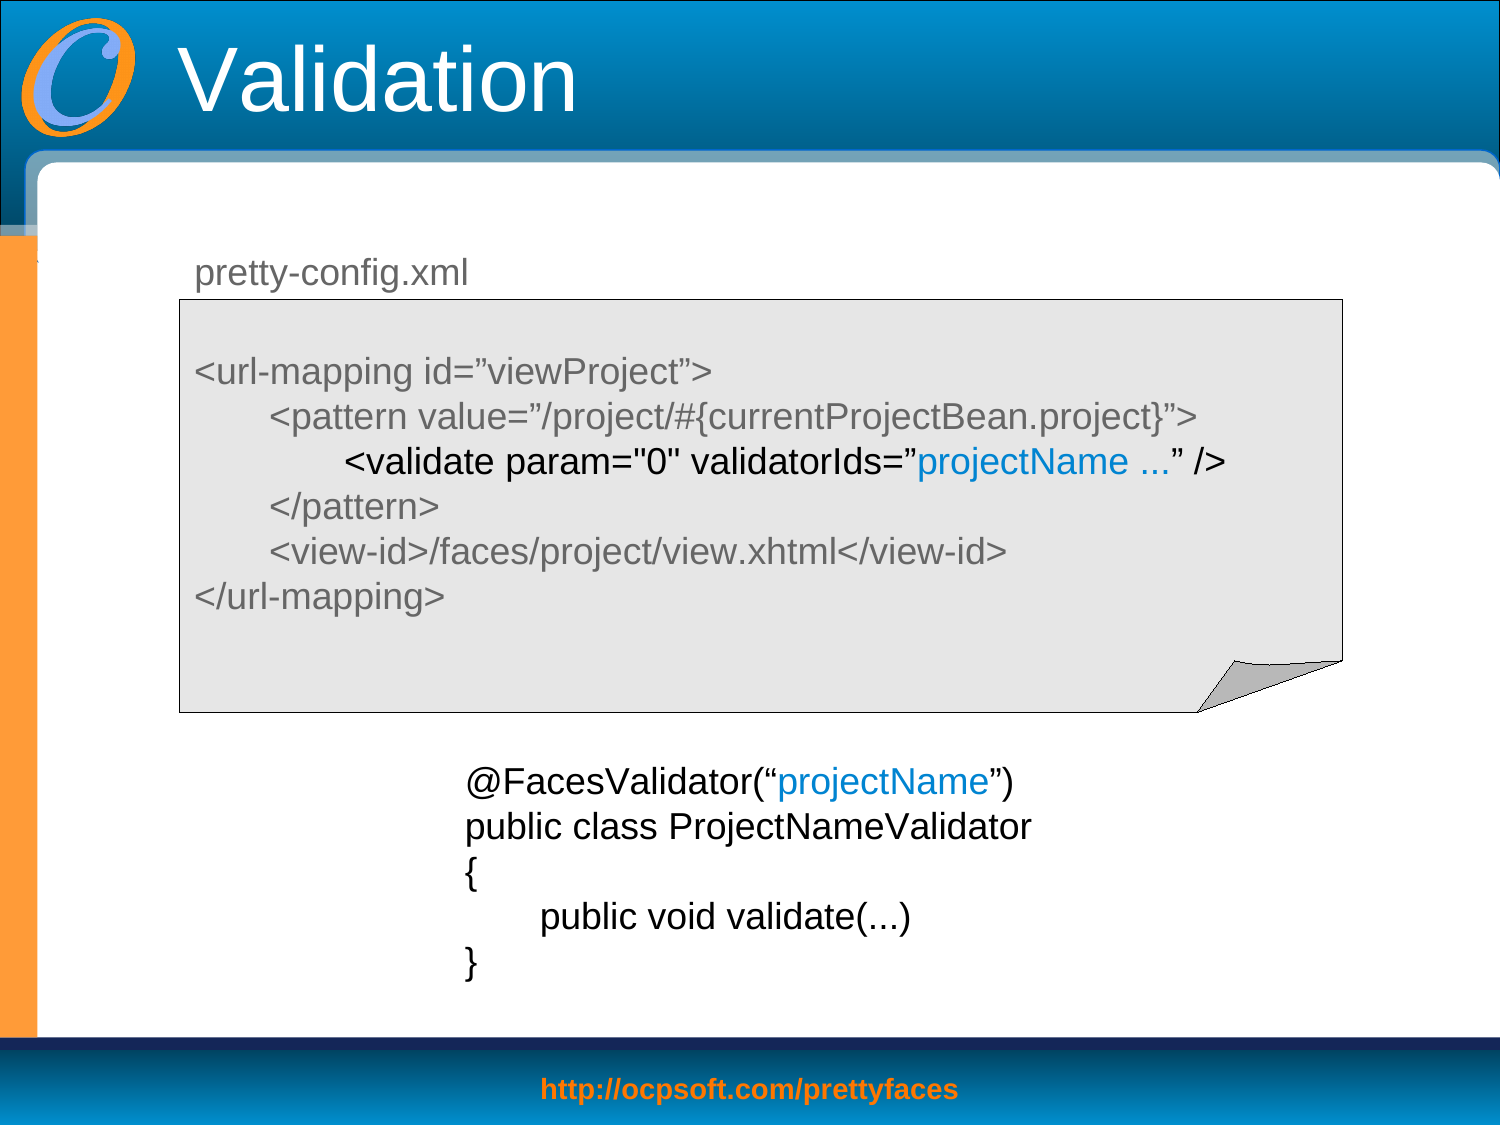

# Validation
pretty-config.xml
<url-mapping id=”viewProject”>
	<pattern value=”/project/#{currentProjectBean.project}”>
		<validate param="0" validatorIds=”projectName ...” />
	</pattern>
	<view-id>/faces/project/view.xhtml</view-id>
</url-mapping>
@FacesValidator(“projectName”)
public class ProjectNameValidator
{
	public void validate(...)
}